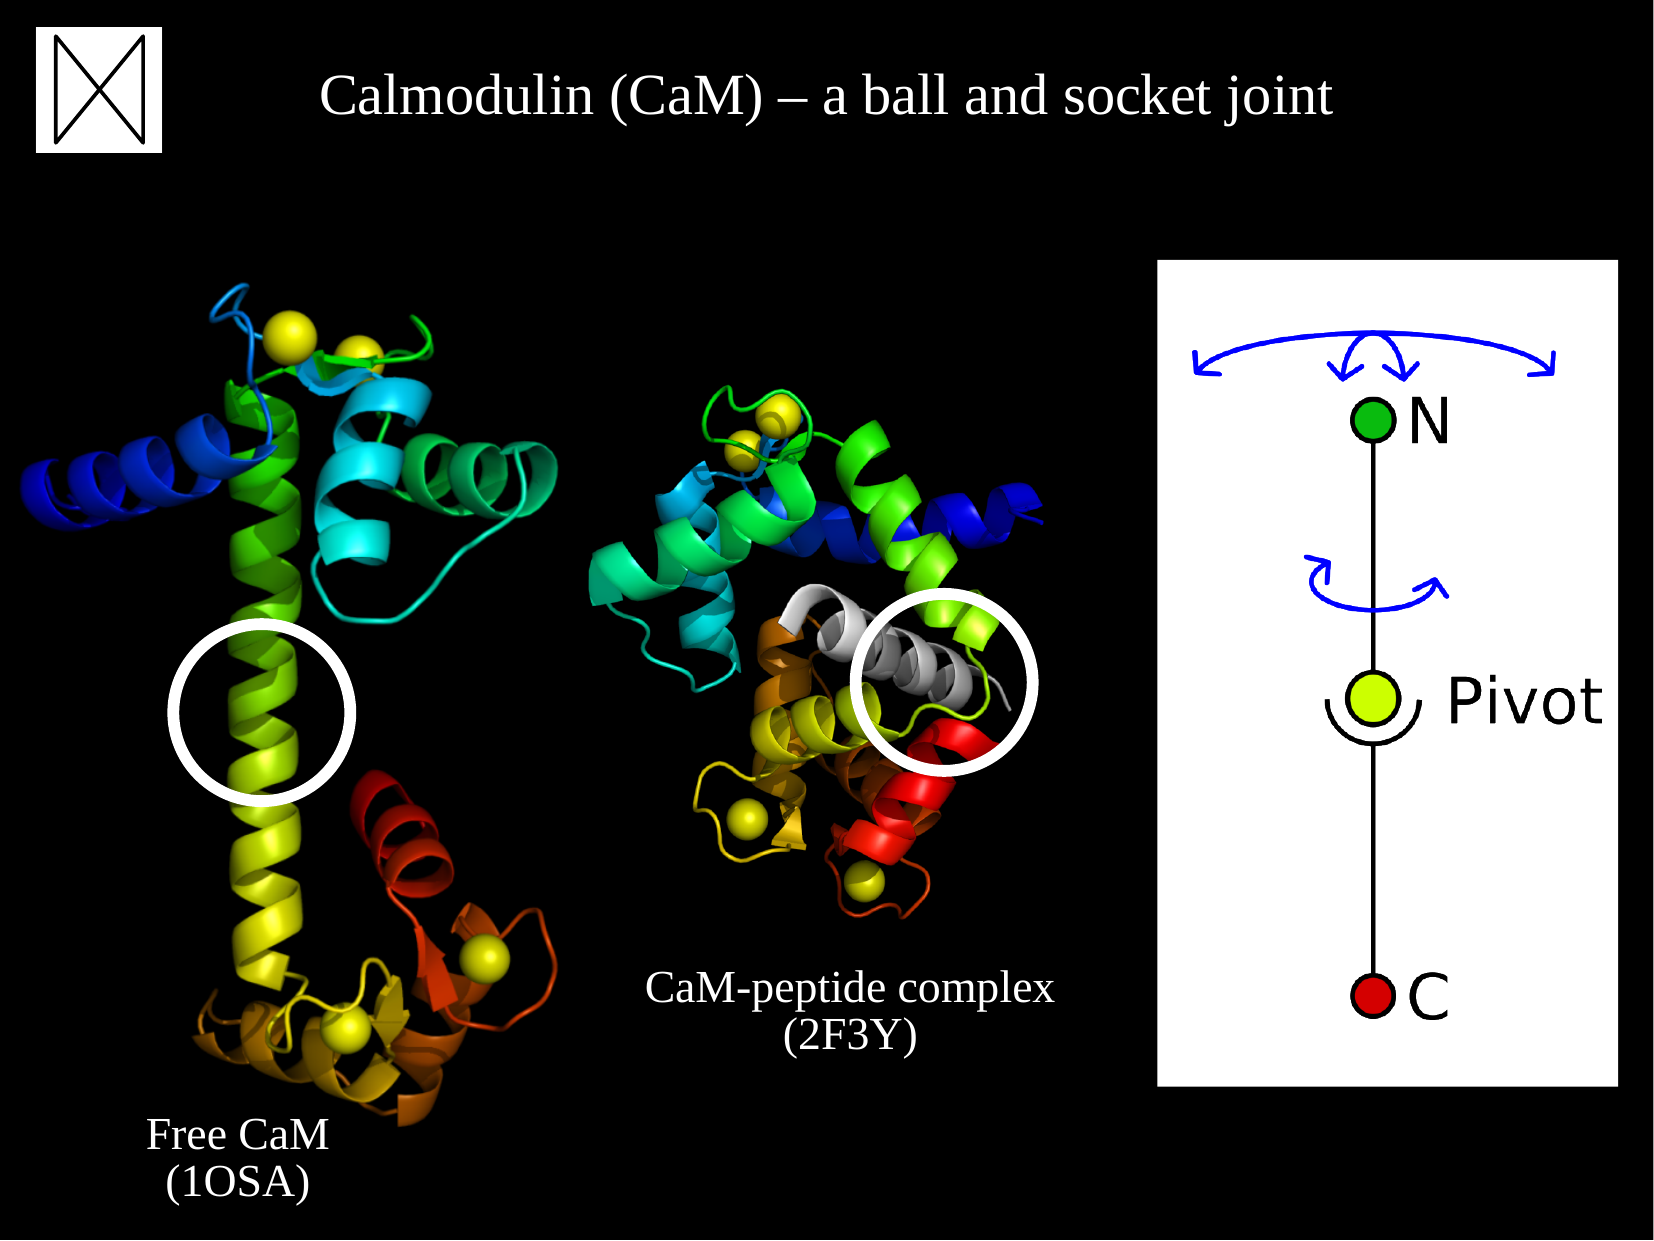

Calmodulin (CaM) – a ball and socket joint
CaM-peptide complex
(2F3Y)
Free CaM
(1OSA)